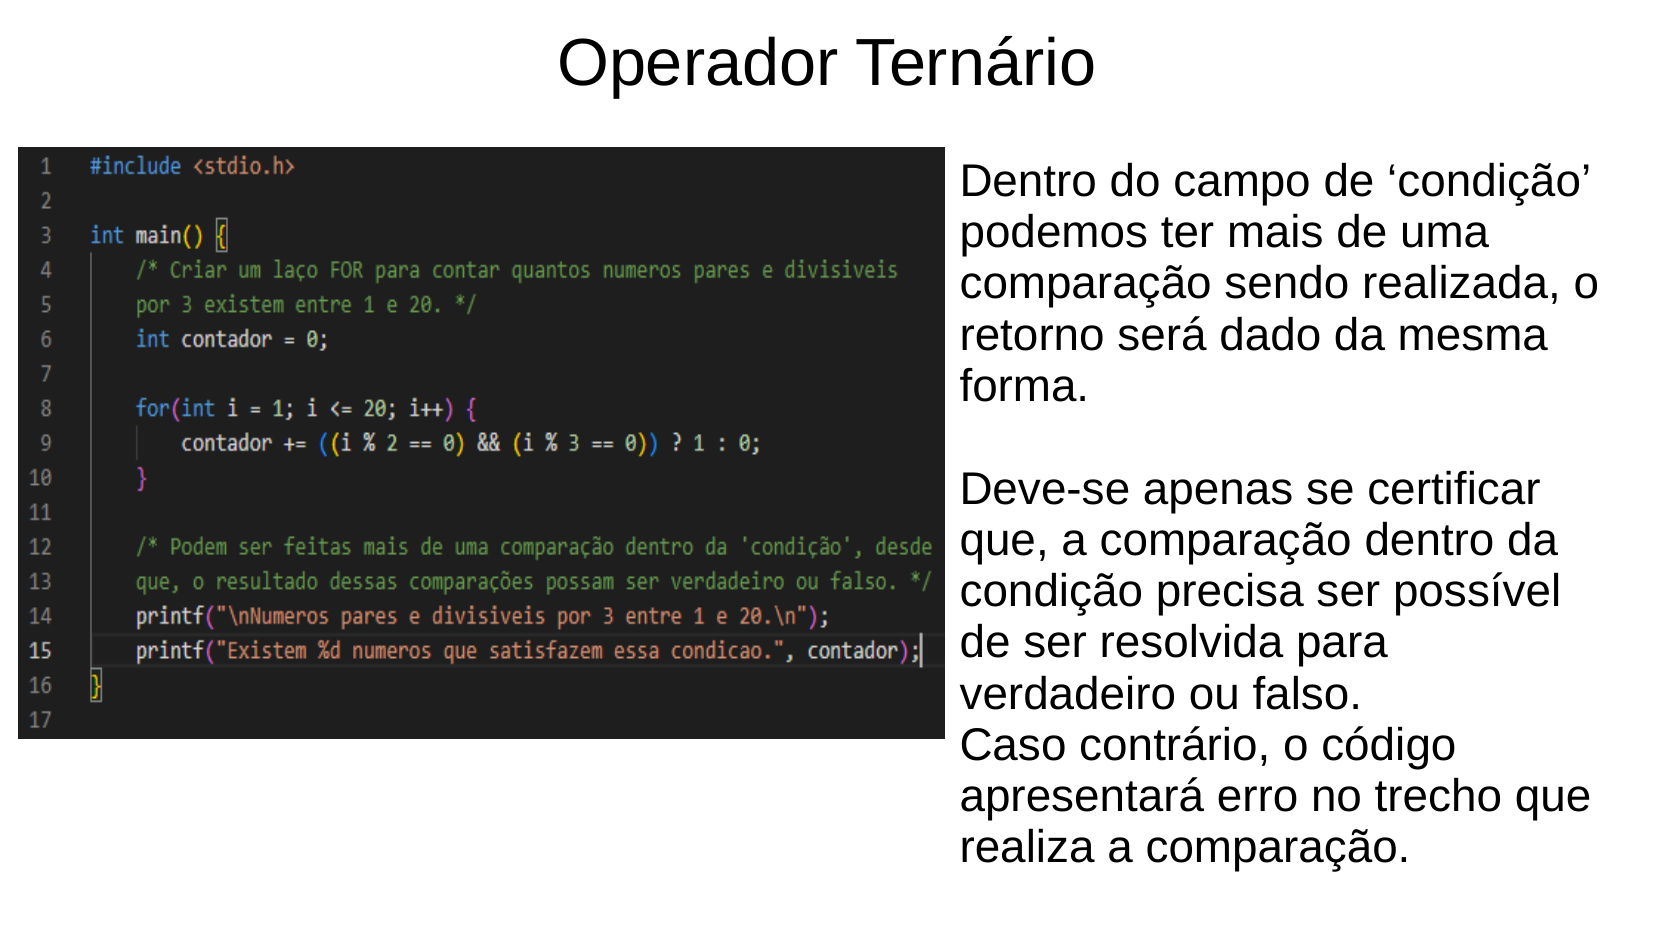

# Operador Ternário
Dentro do campo de ‘condição’ podemos ter mais de uma comparação sendo realizada, o retorno será dado da mesma forma.
Deve-se apenas se certificar que, a comparação dentro da condição precisa ser possível de ser resolvida para verdadeiro ou falso.
Caso contrário, o código apresentará erro no trecho que realiza a comparação.